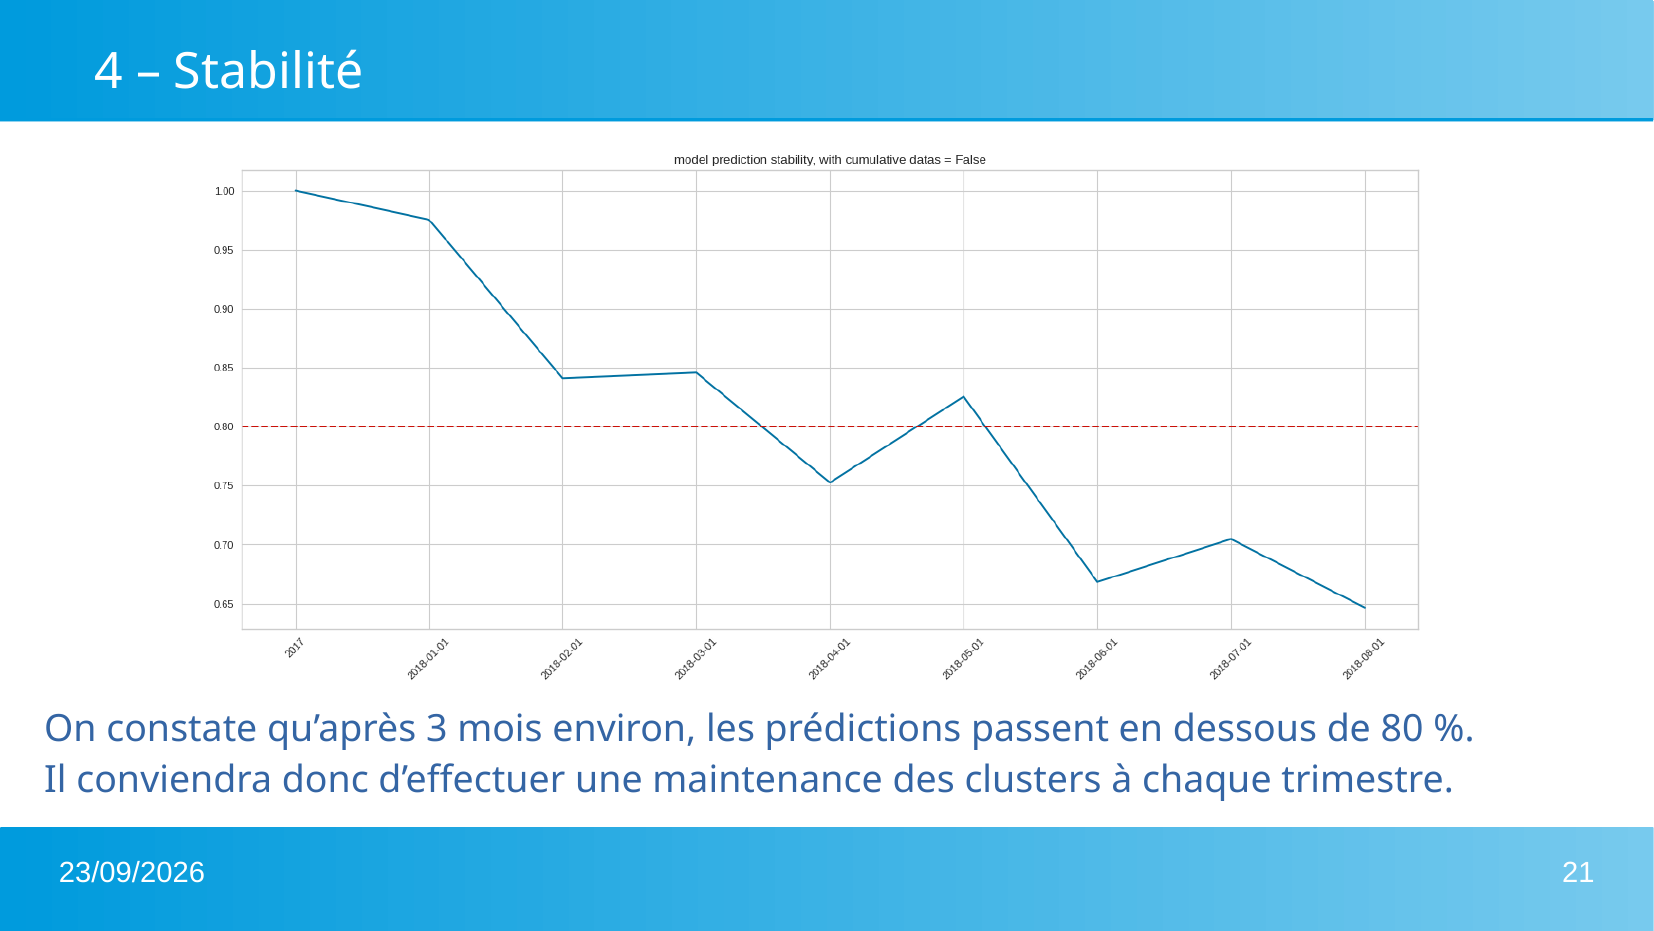

# 4 – Stabilité
On constate qu’après 3 mois environ, les prédictions passent en dessous de 80 %.
Il conviendra donc d’effectuer une maintenance des clusters à chaque trimestre.
21